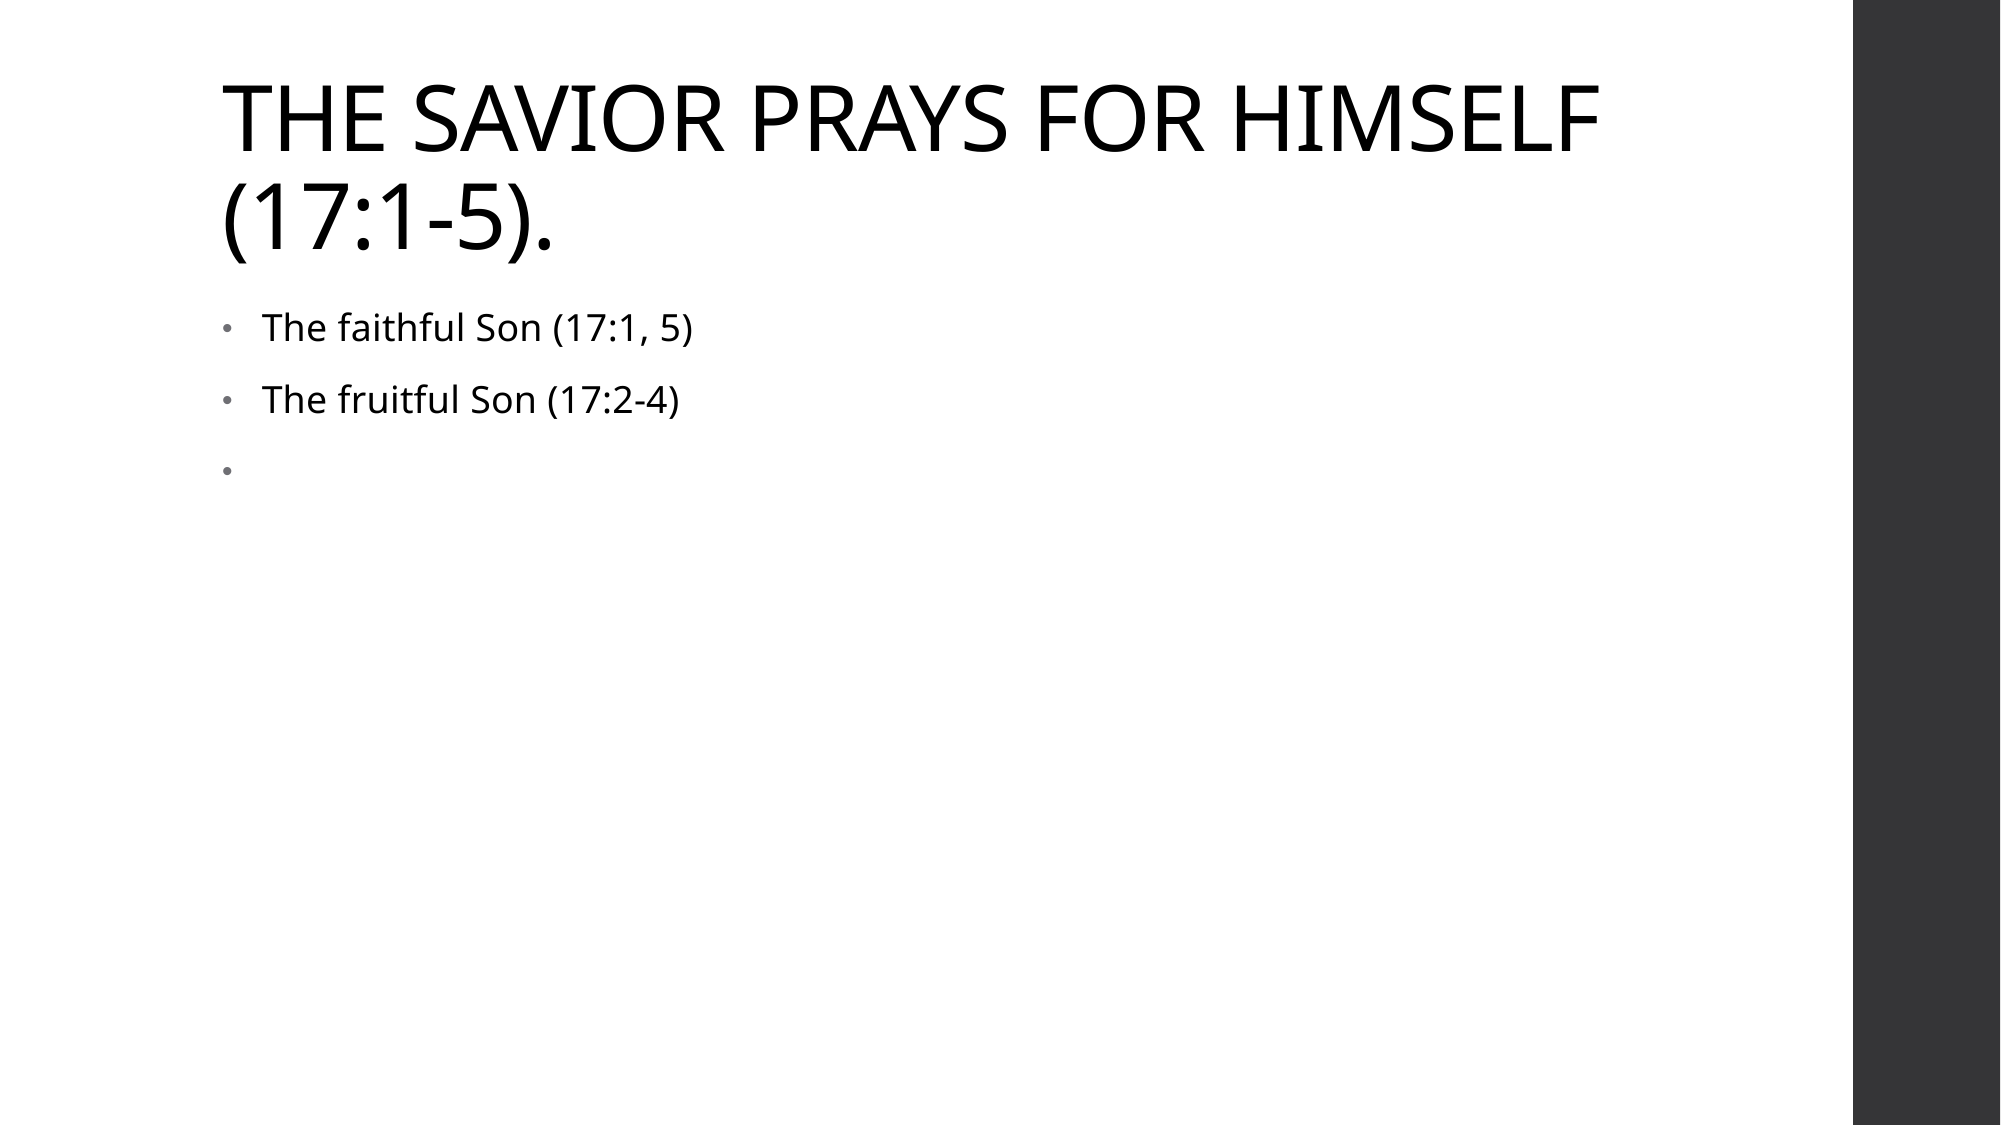

# THE SAVIOR PRAYS FOR HIMSELF (17:1-5).
 The faithful Son (17:1, 5)
 The fruitful Son (17:2-4)